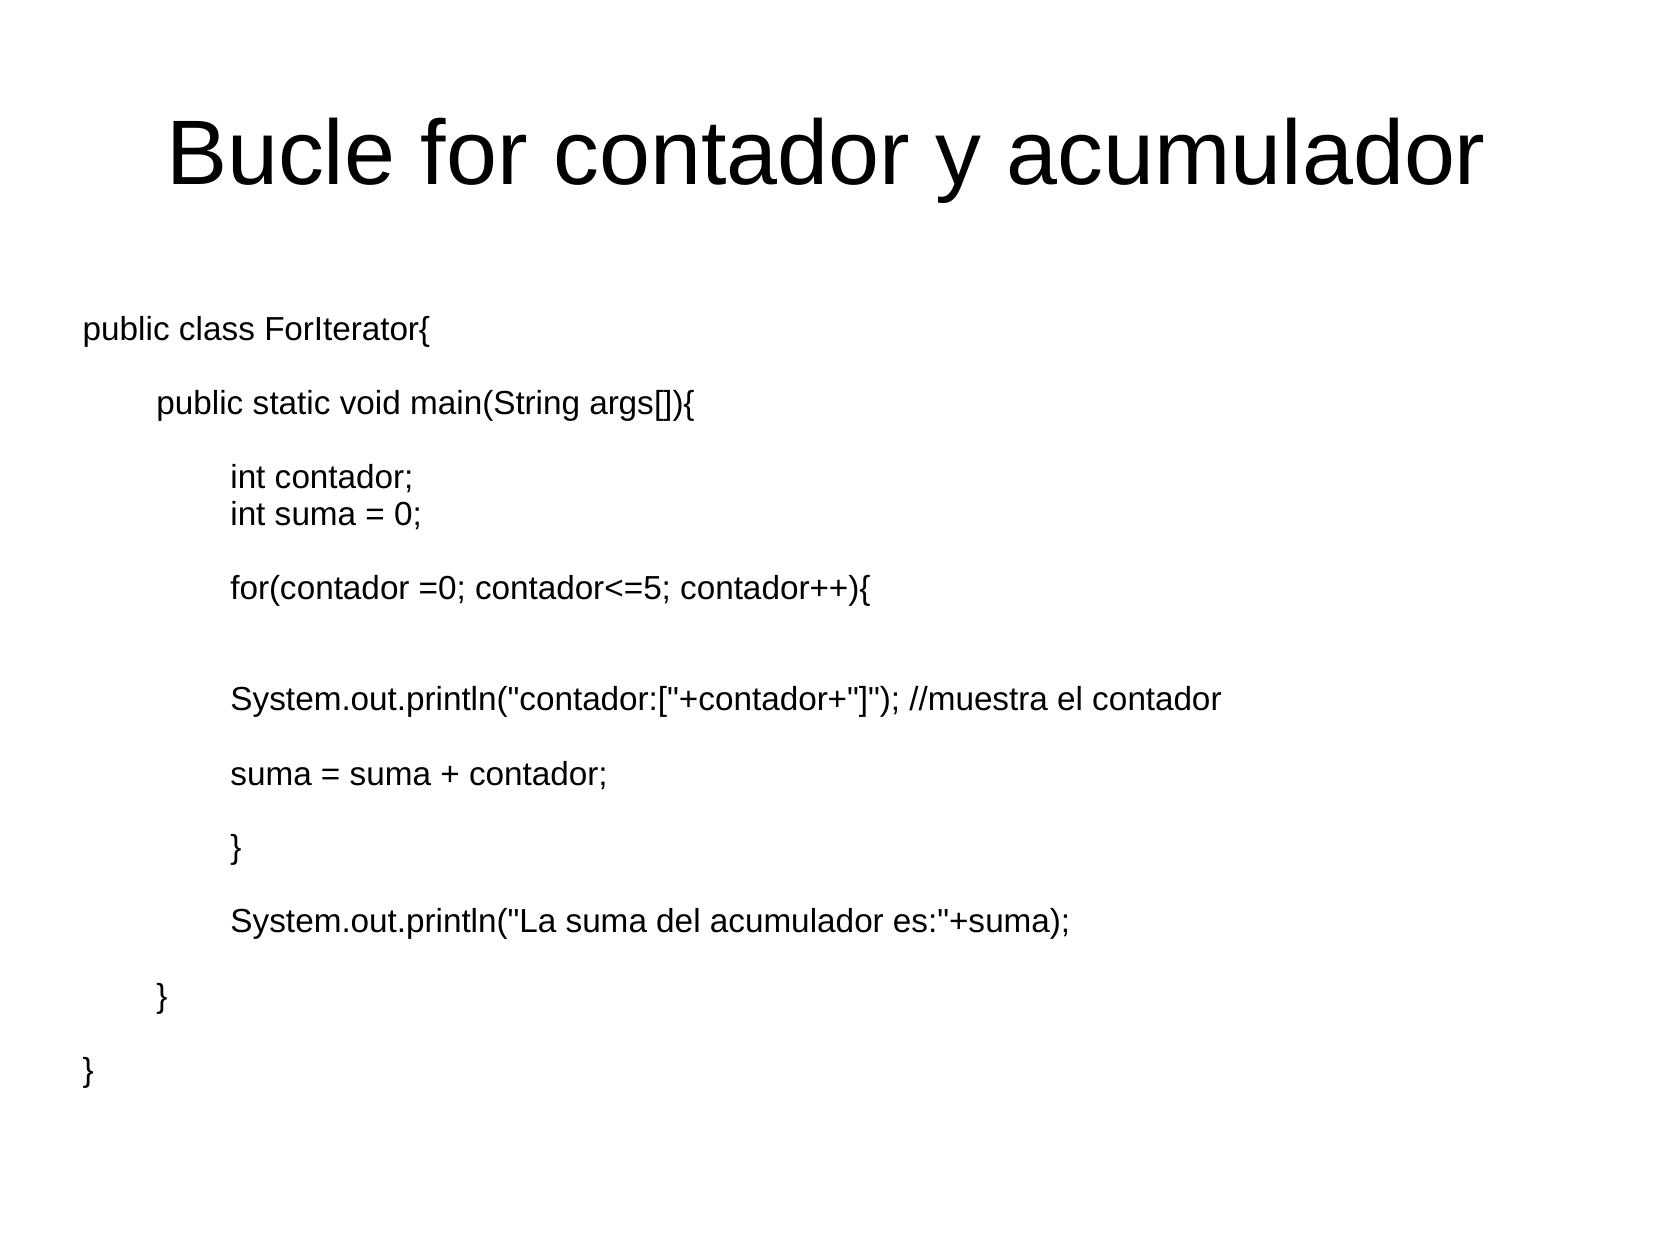

# Bucle for contador y acumulador
public class ForIterator{
	public static void main(String args[]){
		int contador;
		int suma = 0;
		for(contador =0; contador<=5; contador++){
		System.out.println("contador:["+contador+"]"); //muestra el contador
		suma = suma + contador;
		}
		System.out.println("La suma del acumulador es:"+suma);
	}
}